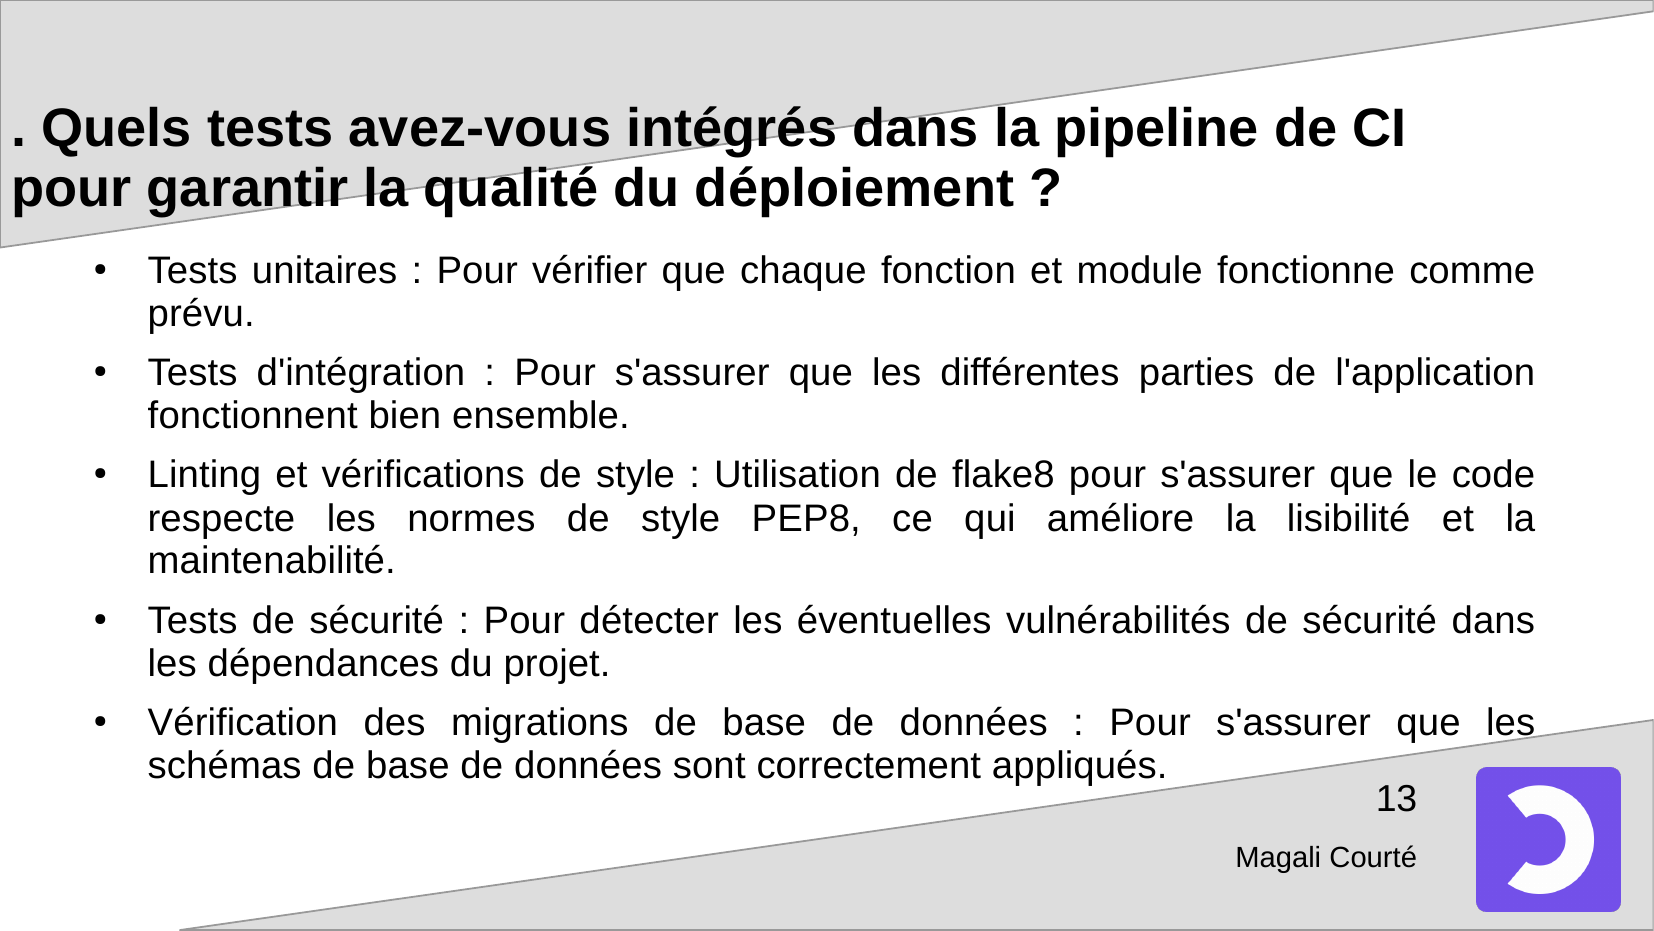

# . Quels tests avez-vous intégrés dans la pipeline de CI pour garantir la qualité du déploiement ?
Tests unitaires : Pour vérifier que chaque fonction et module fonctionne comme prévu.
Tests d'intégration : Pour s'assurer que les différentes parties de l'application fonctionnent bien ensemble.
Linting et vérifications de style : Utilisation de flake8 pour s'assurer que le code respecte les normes de style PEP8, ce qui améliore la lisibilité et la maintenabilité.
Tests de sécurité : Pour détecter les éventuelles vulnérabilités de sécurité dans les dépendances du projet.
Vérification des migrations de base de données : Pour s'assurer que les schémas de base de données sont correctement appliqués.
13